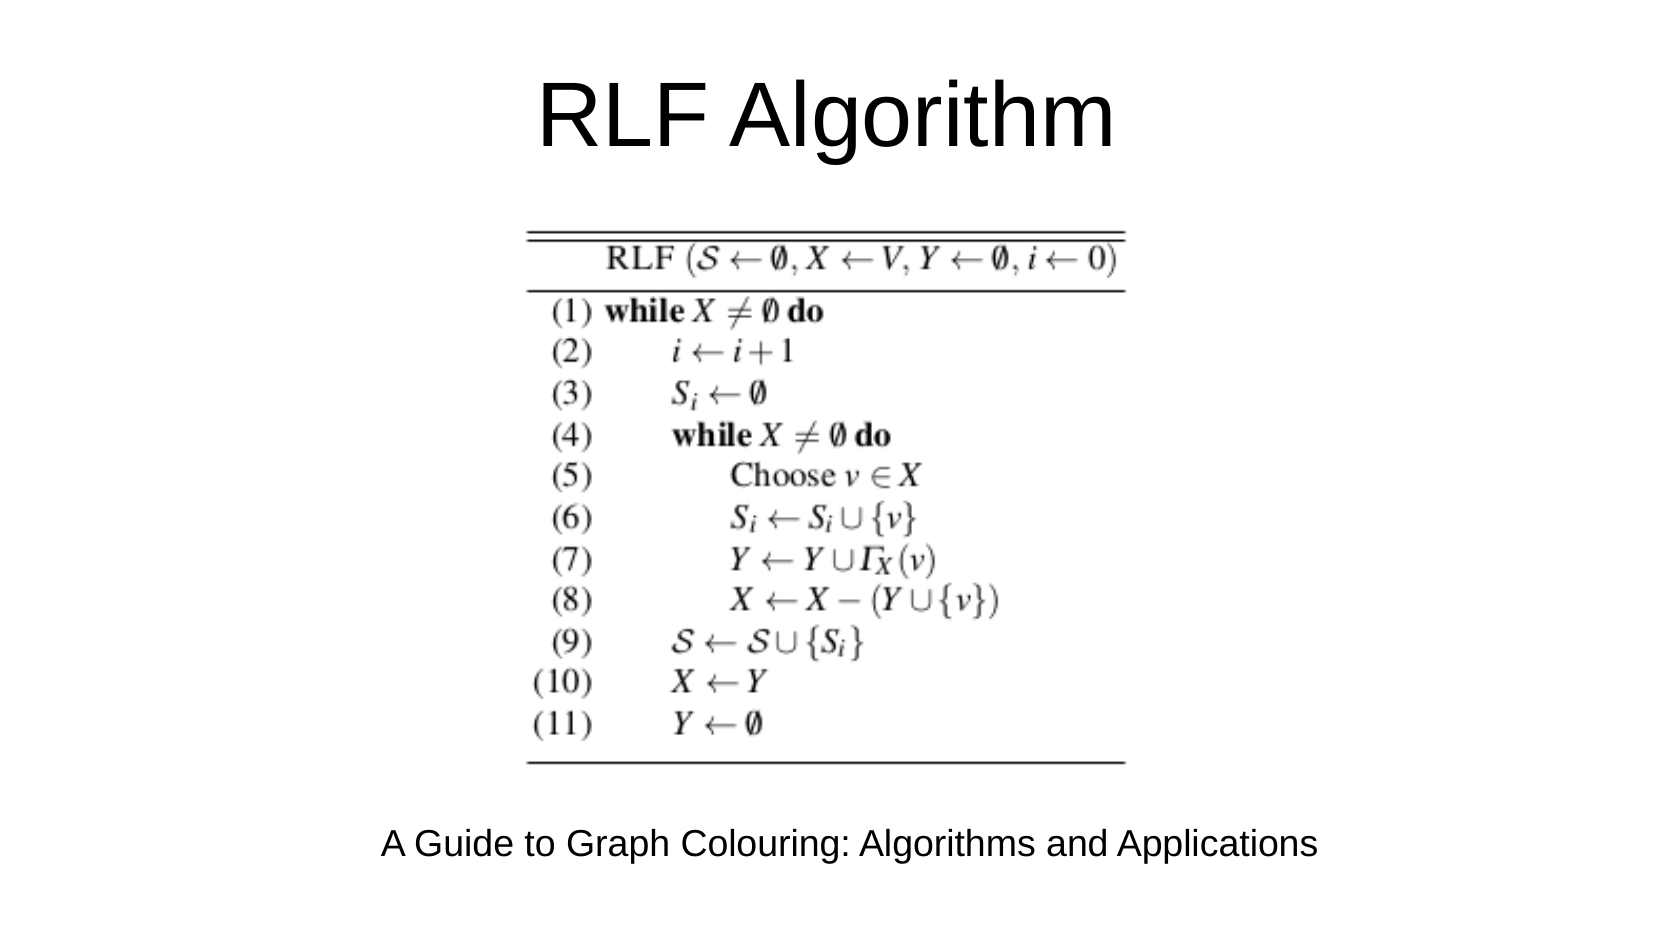

# RLF Algorithm
A Guide to Graph Colouring: Algorithms and Applications